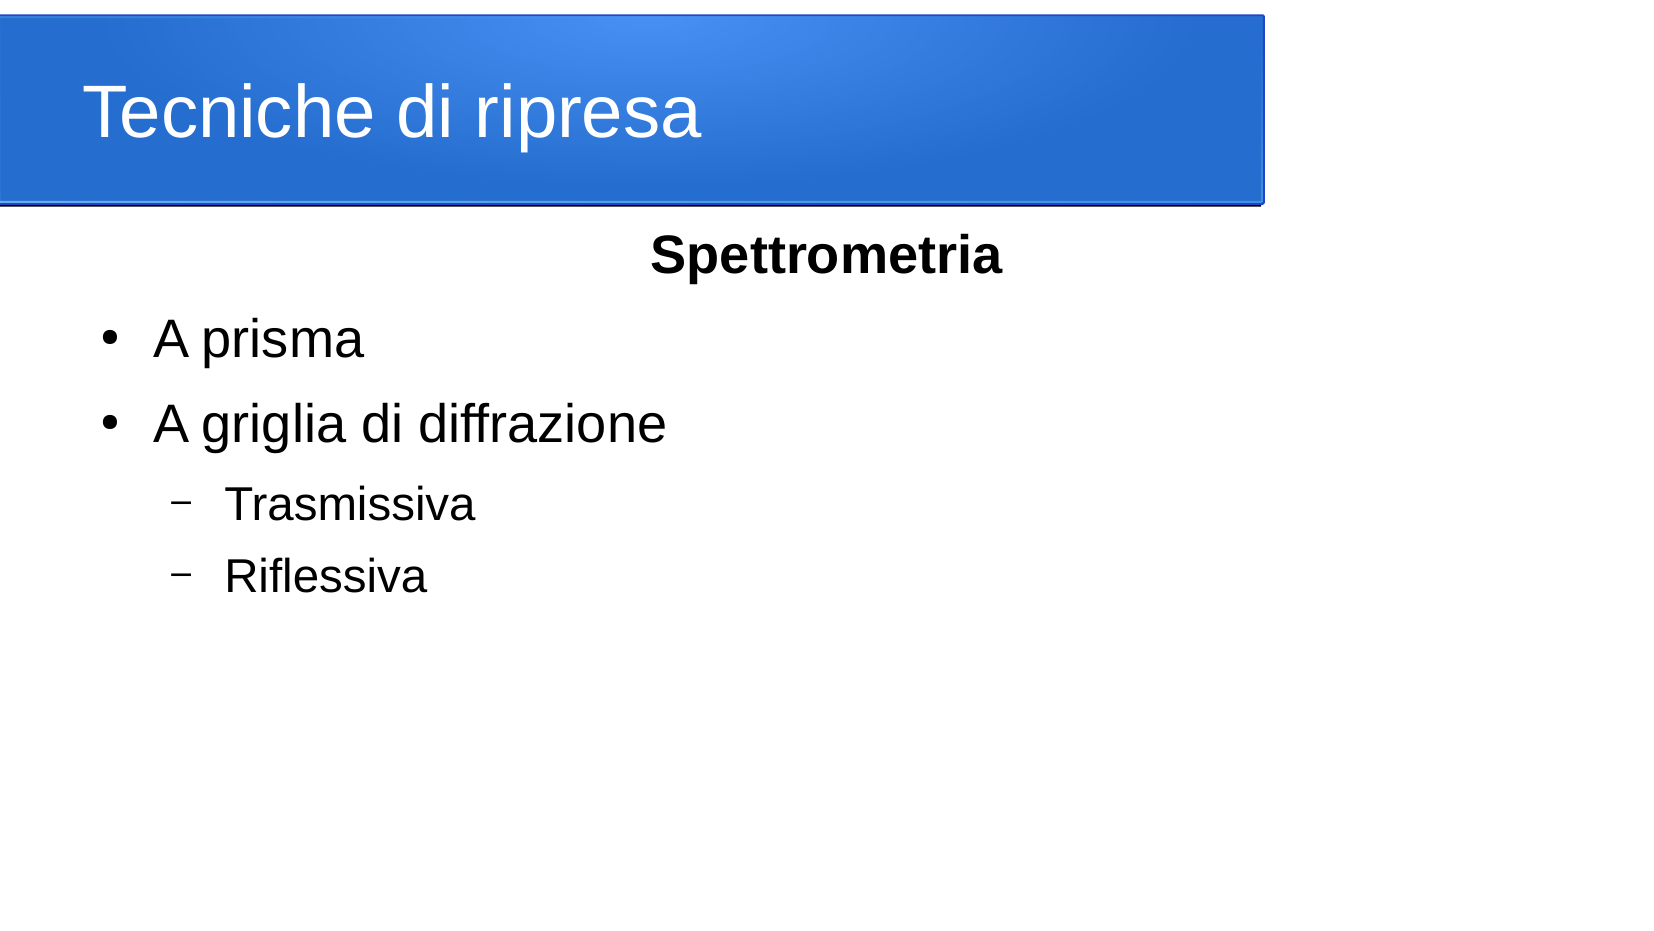

# Tecniche di ripresa
Spettrometria
A prisma
A griglia di diffrazione
Trasmissiva
Riflessiva